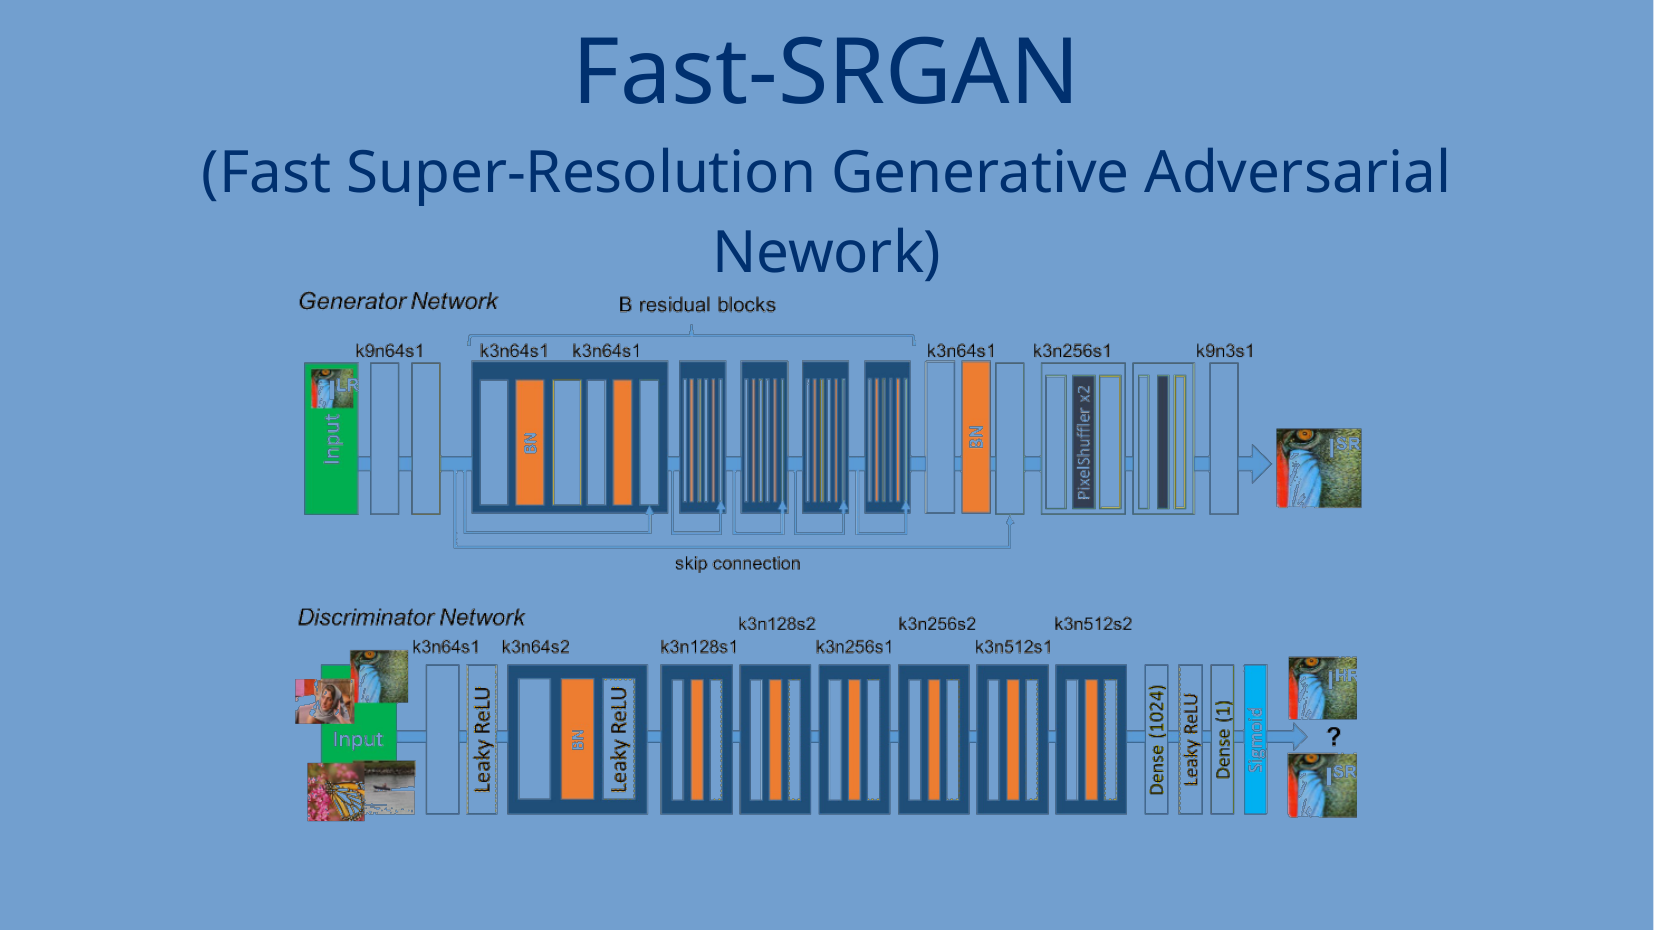

# Fast-SRGAN (Fast Super-Resolution Generative Adversarial Nework)